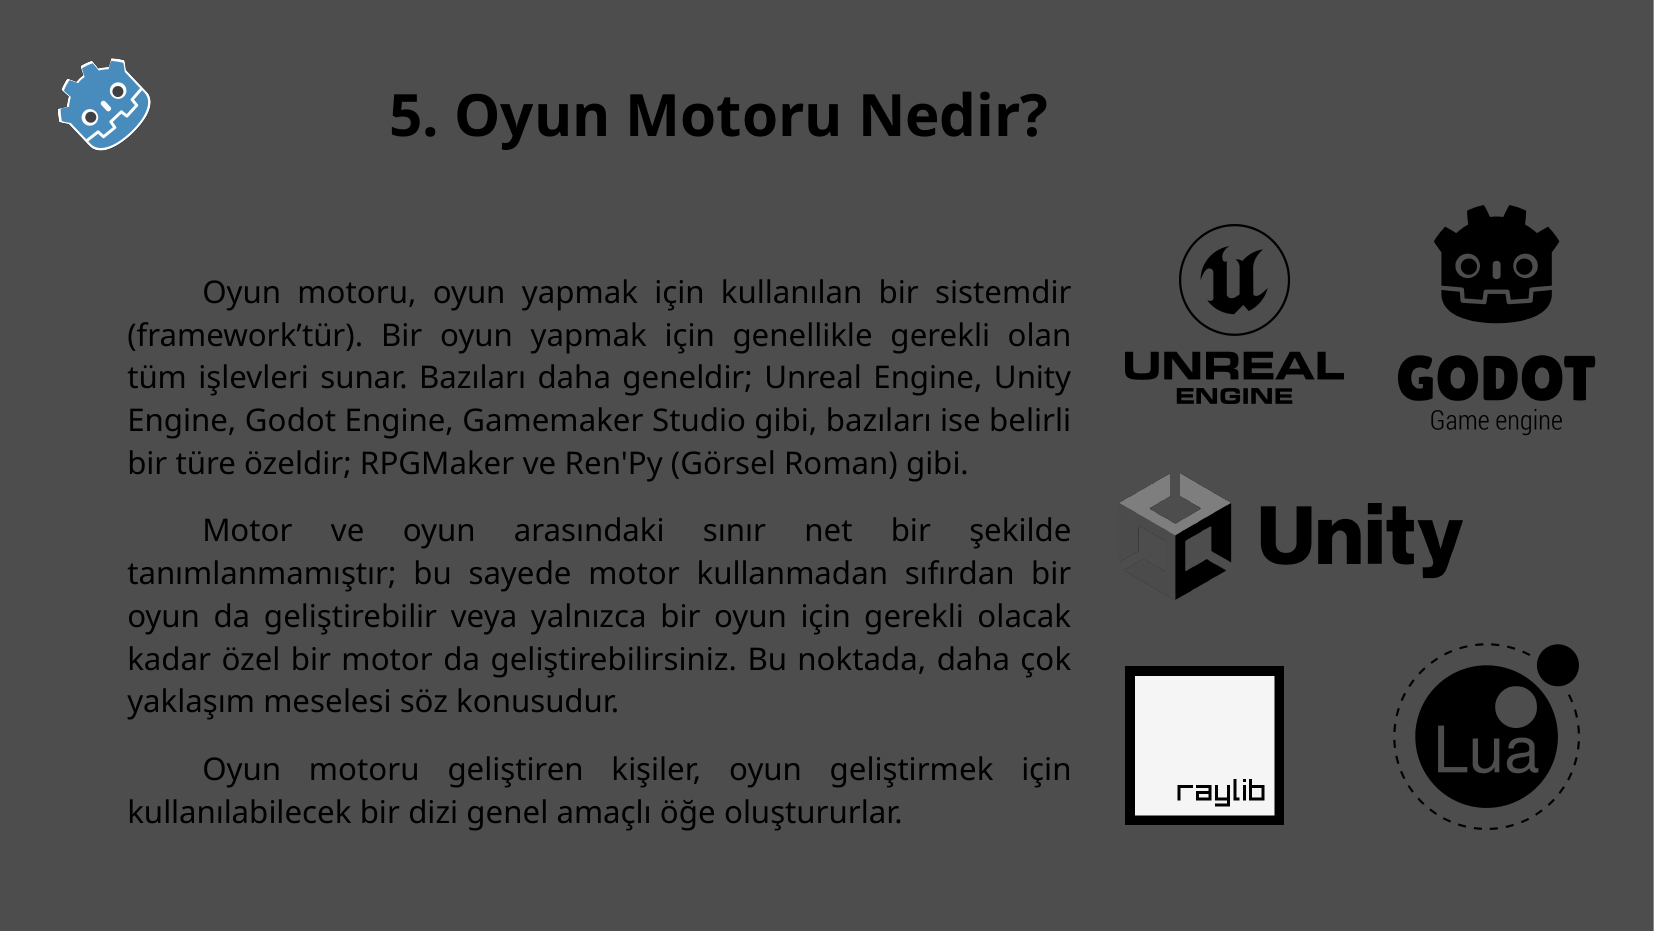

5. Oyun Motoru Nedir?
	Oyun motoru, oyun yapmak için kullanılan bir sistemdir (framework’tür). Bir oyun yapmak için genellikle gerekli olan tüm işlevleri sunar. Bazıları daha geneldir; Unreal Engine, Unity Engine, Godot Engine, Gamemaker Studio gibi, bazıları ise belirli bir türe özeldir; RPGMaker ve Ren'Py (Görsel Roman) gibi.
	Motor ve oyun arasındaki sınır net bir şekilde tanımlanmamıştır; bu sayede motor kullanmadan sıfırdan bir oyun da geliştirebilir veya yalnızca bir oyun için gerekli olacak kadar özel bir motor da geliştirebilirsiniz. Bu noktada, daha çok yaklaşım meselesi söz konusudur.
	Oyun motoru geliştiren kişiler, oyun geliştirmek için kullanılabilecek bir dizi genel amaçlı öğe oluştururlar.